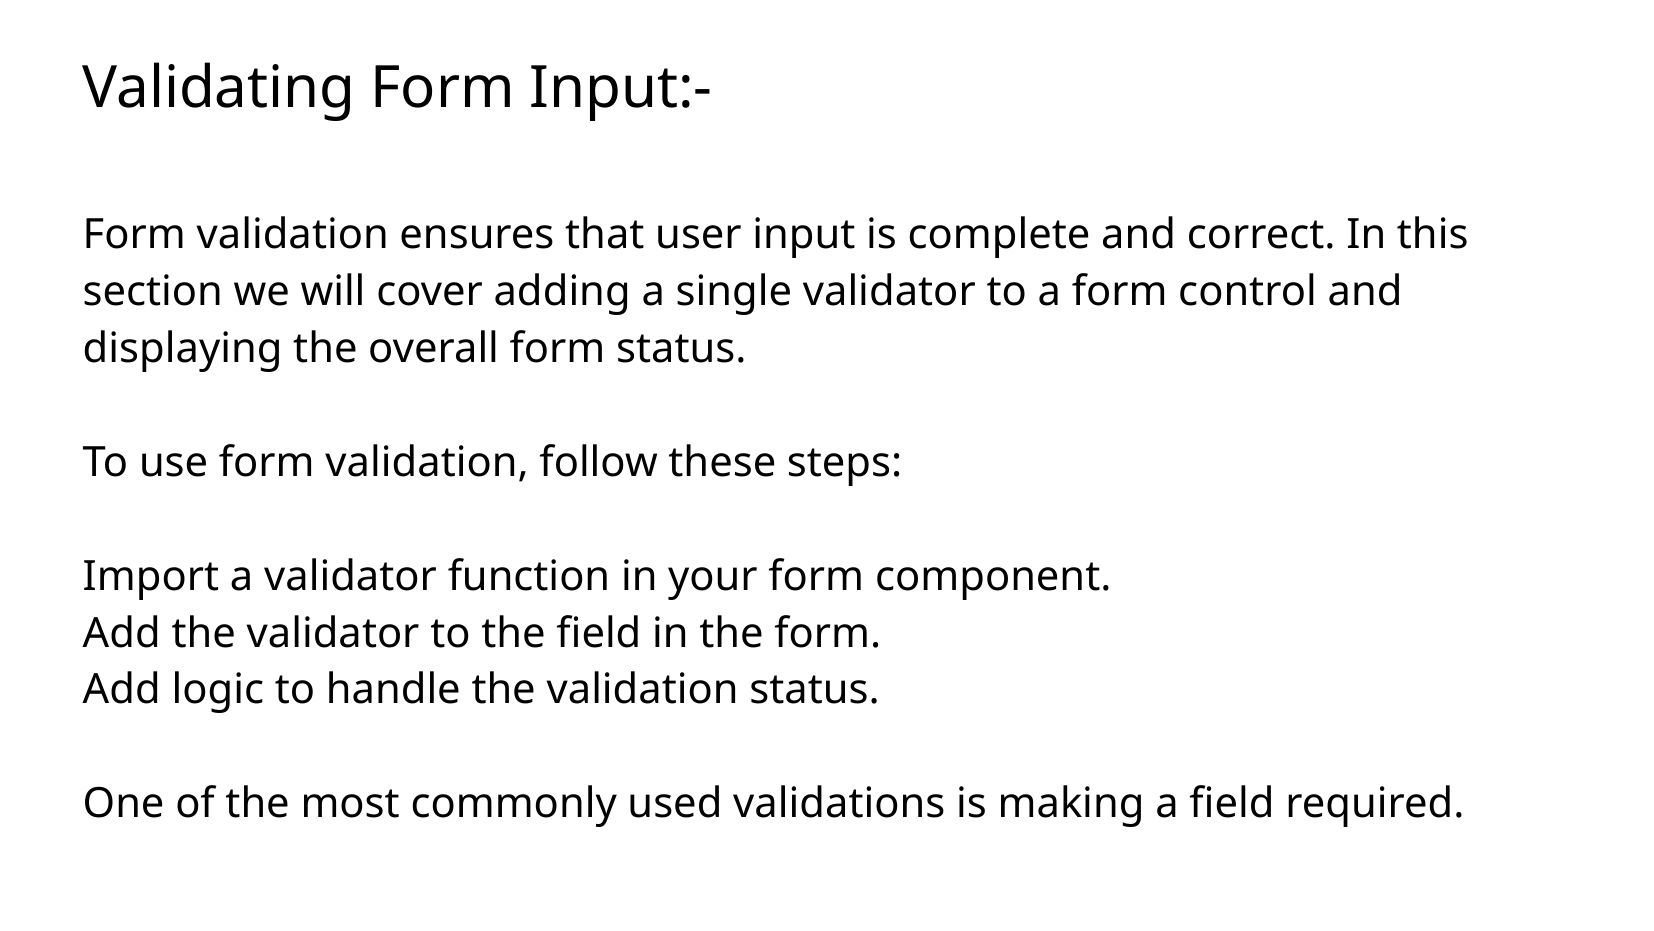

# Validating Form Input:-
Form validation ensures that user input is complete and correct. In this section we will cover adding a single validator to a form control and displaying the overall form status.
To use form validation, follow these steps:
Import a validator function in your form component.
Add the validator to the field in the form.
Add logic to handle the validation status.
One of the most commonly used validations is making a field required.